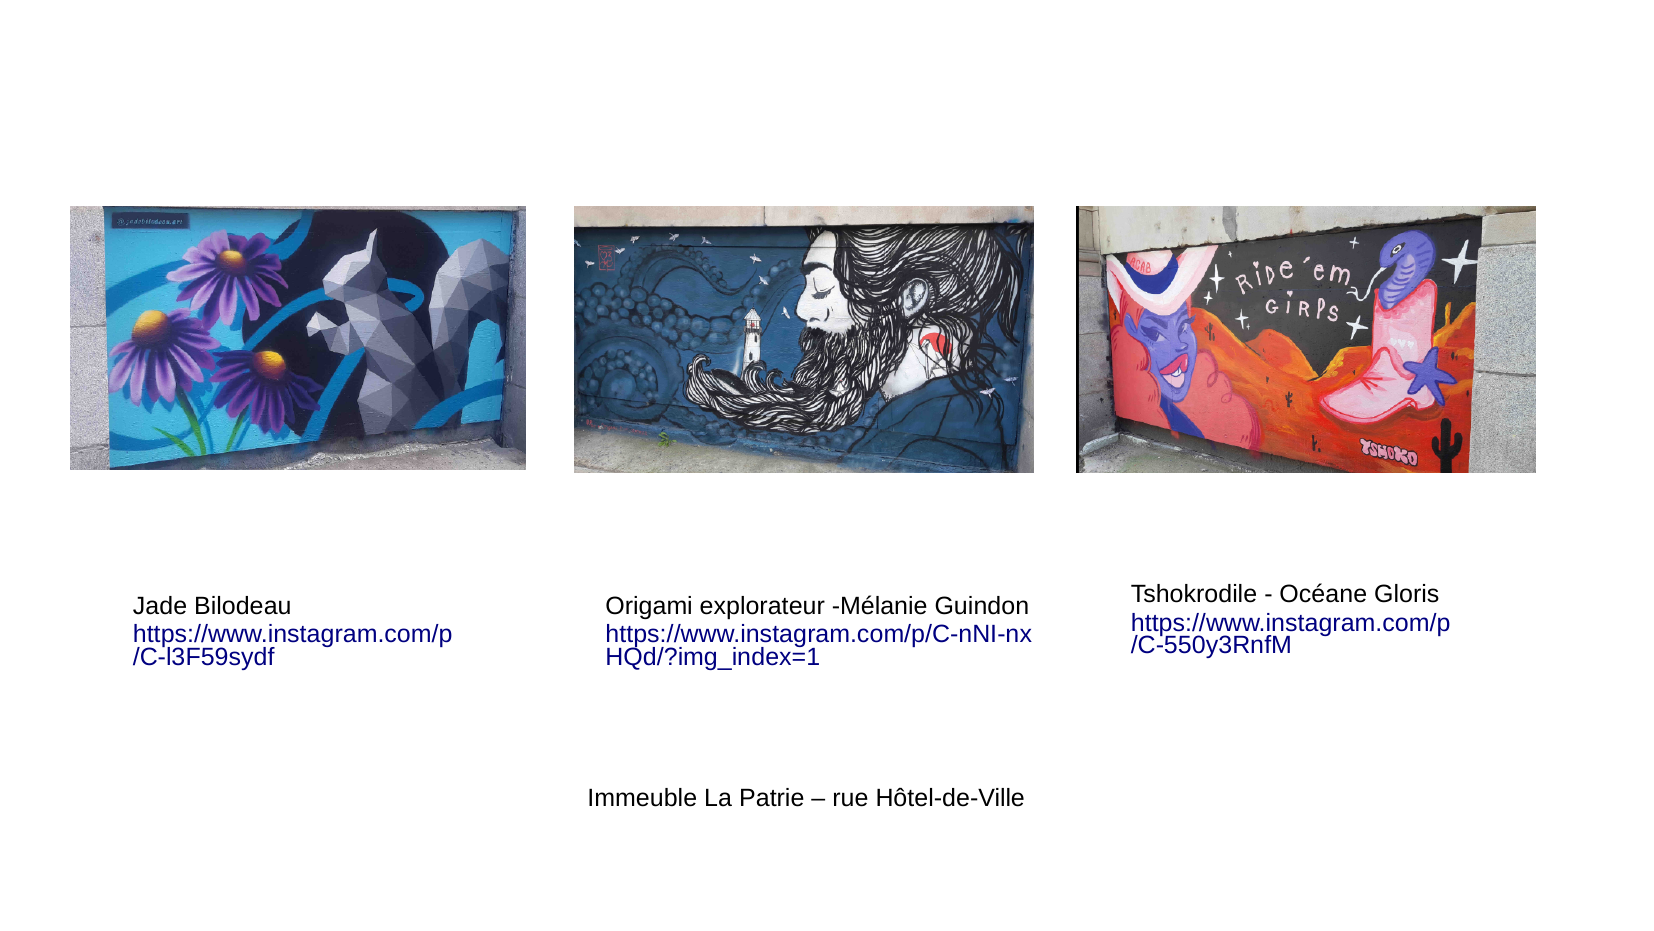

Tshokrodile - Océane Gloris
https://www.instagram.com/p/C-550y3RnfM
Origami explorateur -Mélanie Guindon
https://www.instagram.com/p/C-nNI-nxHQd/?img_index=1
Jade Bilodeau
https://www.instagram.com/p/C-l3F59sydf
Immeuble La Patrie – rue Hôtel-de-Ville